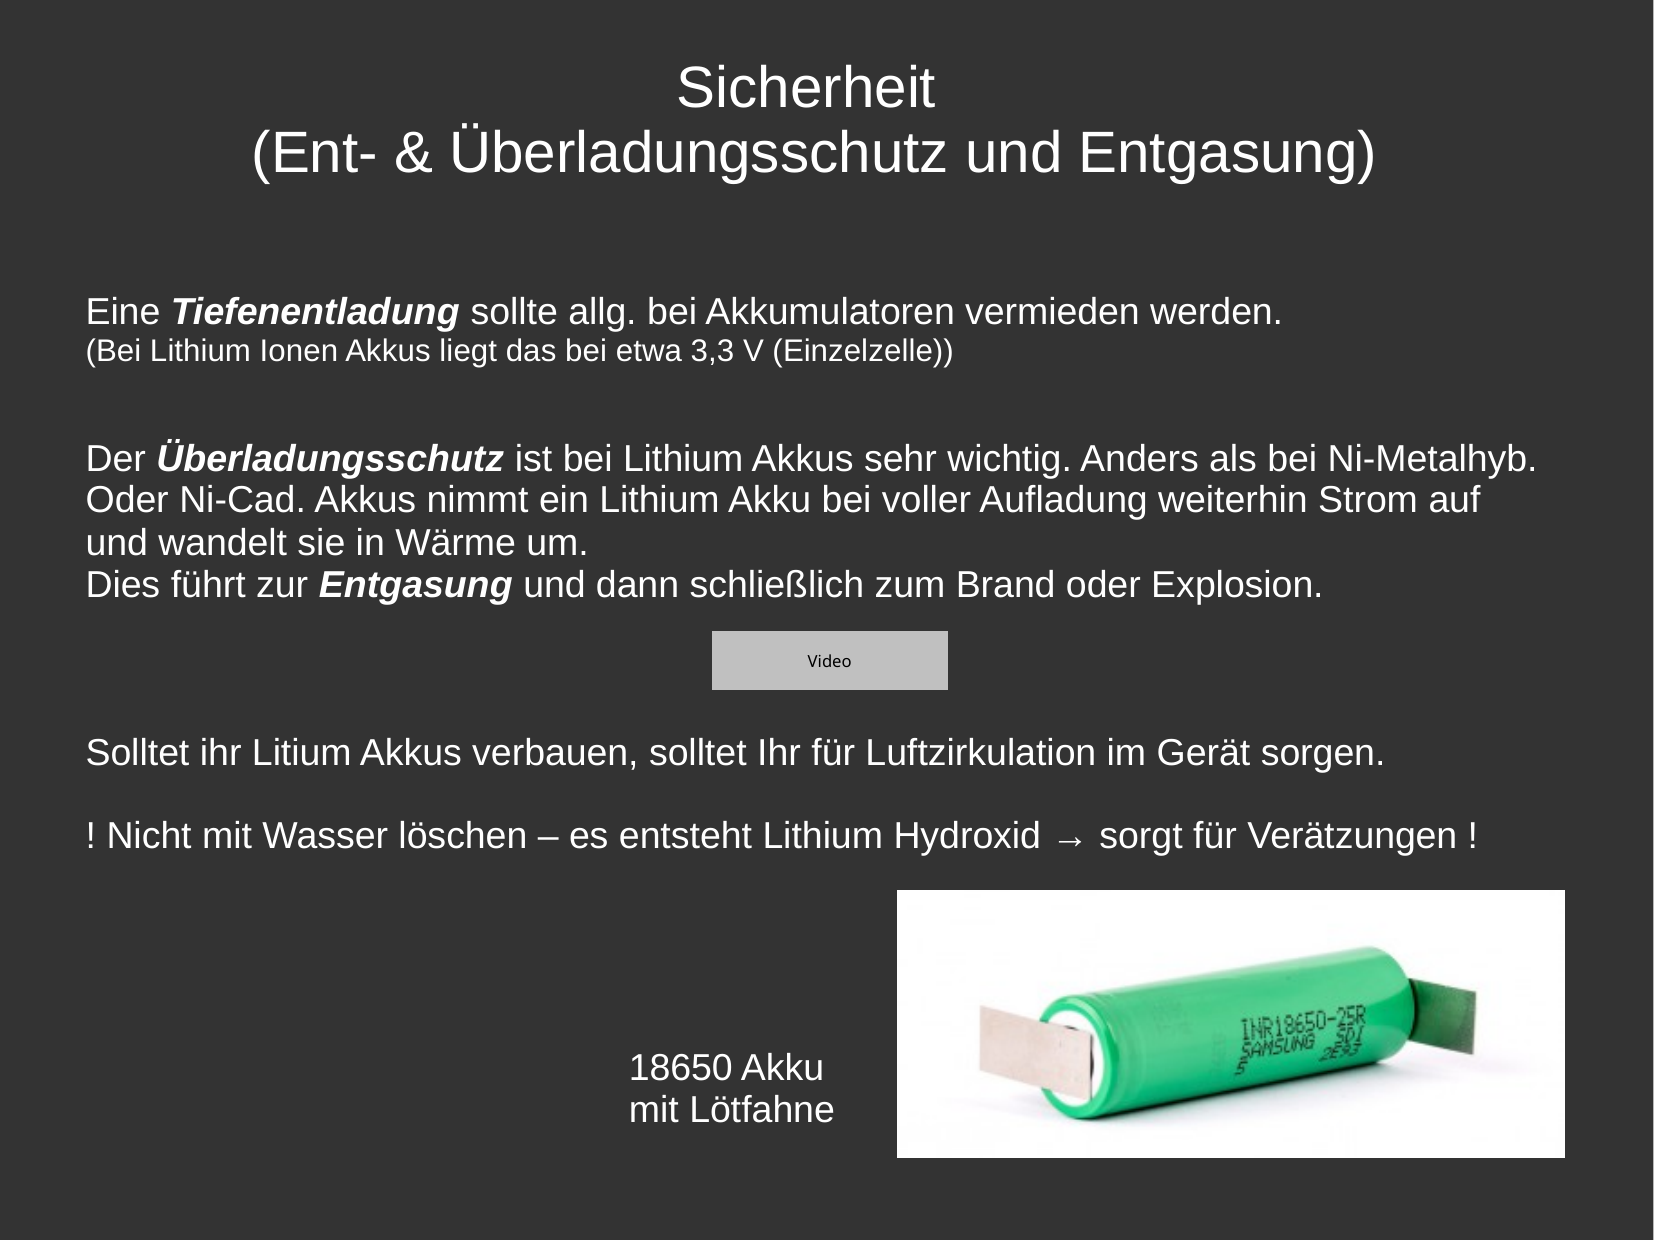

Sicherheit
(Ent- & Überladungsschutz und Entgasung)
Eine Tiefenentladung sollte allg. bei Akkumulatoren vermieden werden.
(Bei Lithium Ionen Akkus liegt das bei etwa 3,3 V (Einzelzelle))
Der Überladungsschutz ist bei Lithium Akkus sehr wichtig. Anders als bei Ni-Metalhyb. Oder Ni-Cad. Akkus nimmt ein Lithium Akku bei voller Aufladung weiterhin Strom auf und wandelt sie in Wärme um.
Dies führt zur Entgasung und dann schließlich zum Brand oder Explosion.
Solltet ihr Litium Akkus verbauen, solltet Ihr für Luftzirkulation im Gerät sorgen.
! Nicht mit Wasser löschen – es entsteht Lithium Hydroxid → sorgt für Verätzungen !
18650 Akku mit Lötfahne